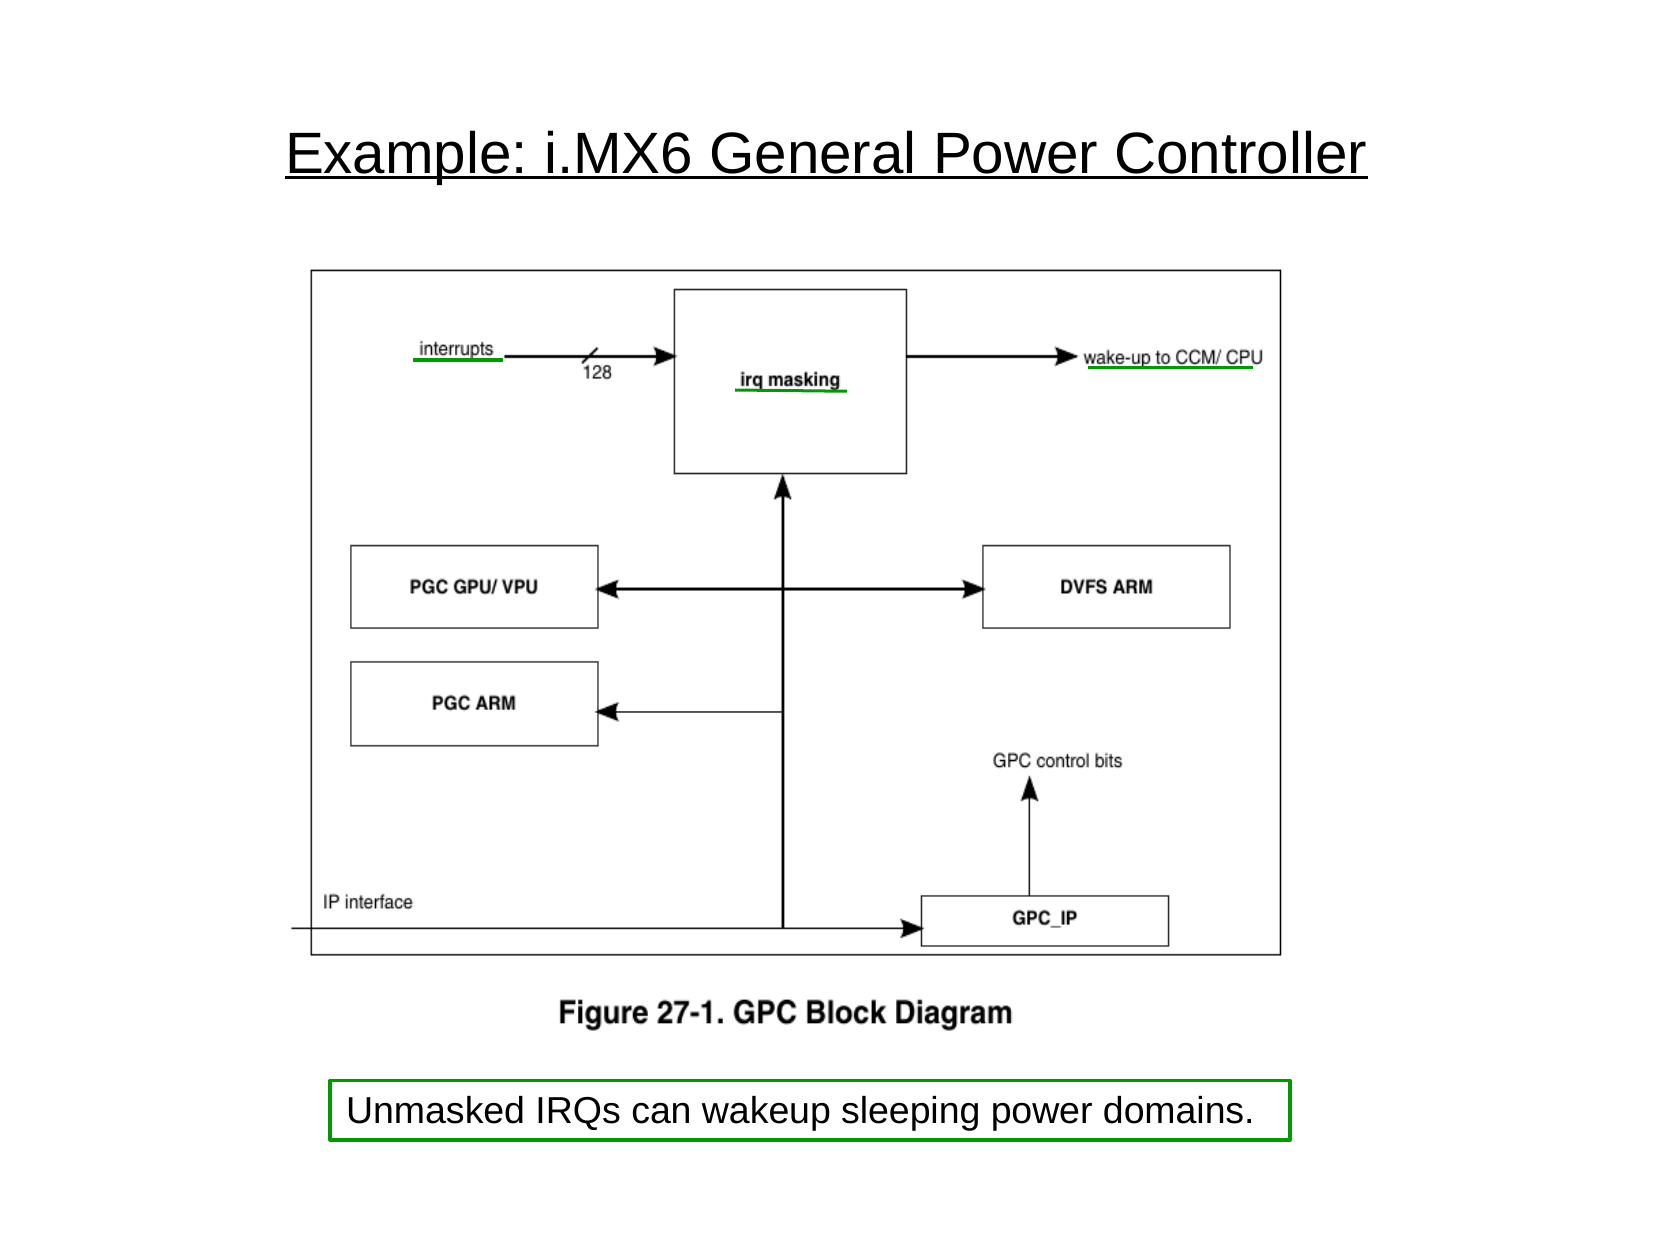

# Example: i.MX6 General Power Controller
Unmasked IRQs can wakeup sleeping power domains.